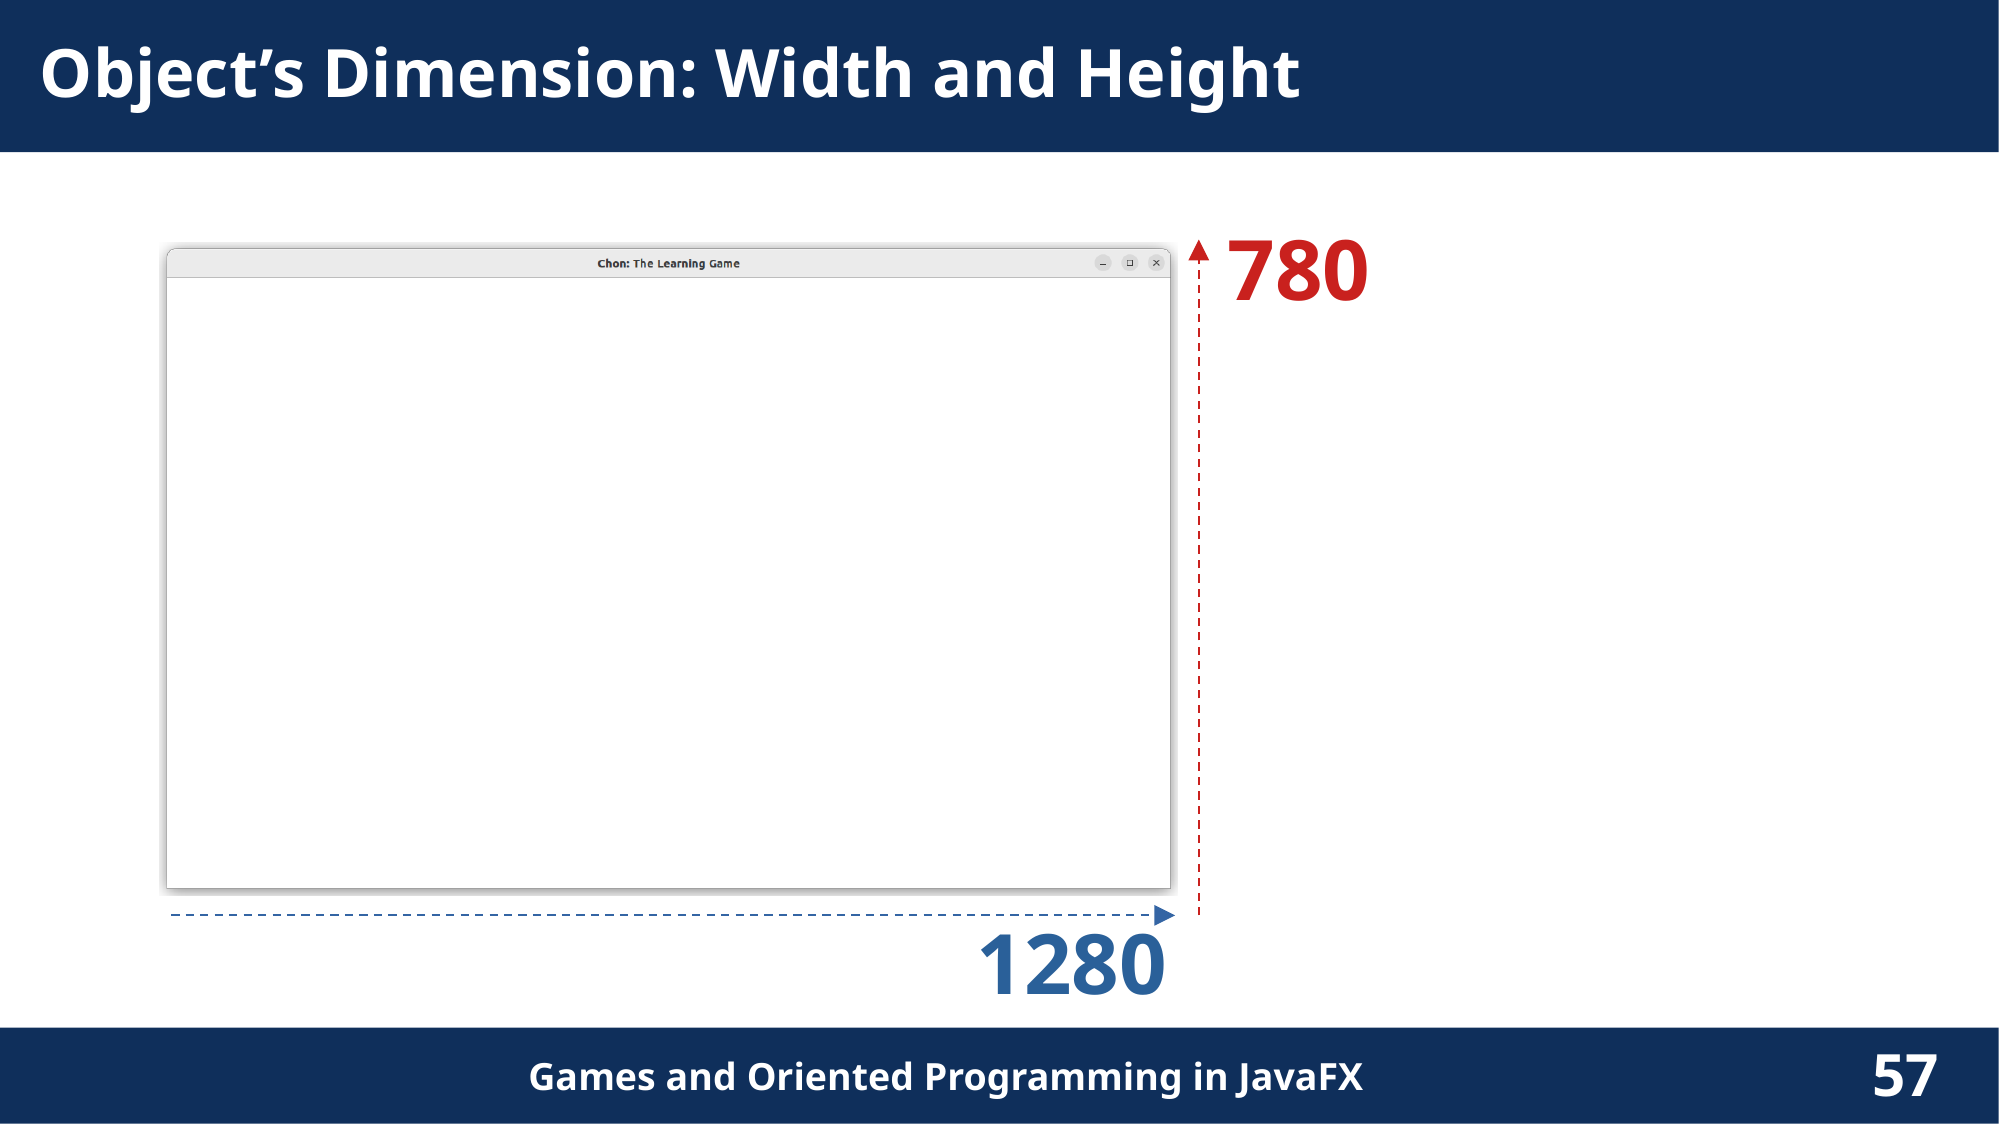

Object’s Dimension: Width and Height
780
1280